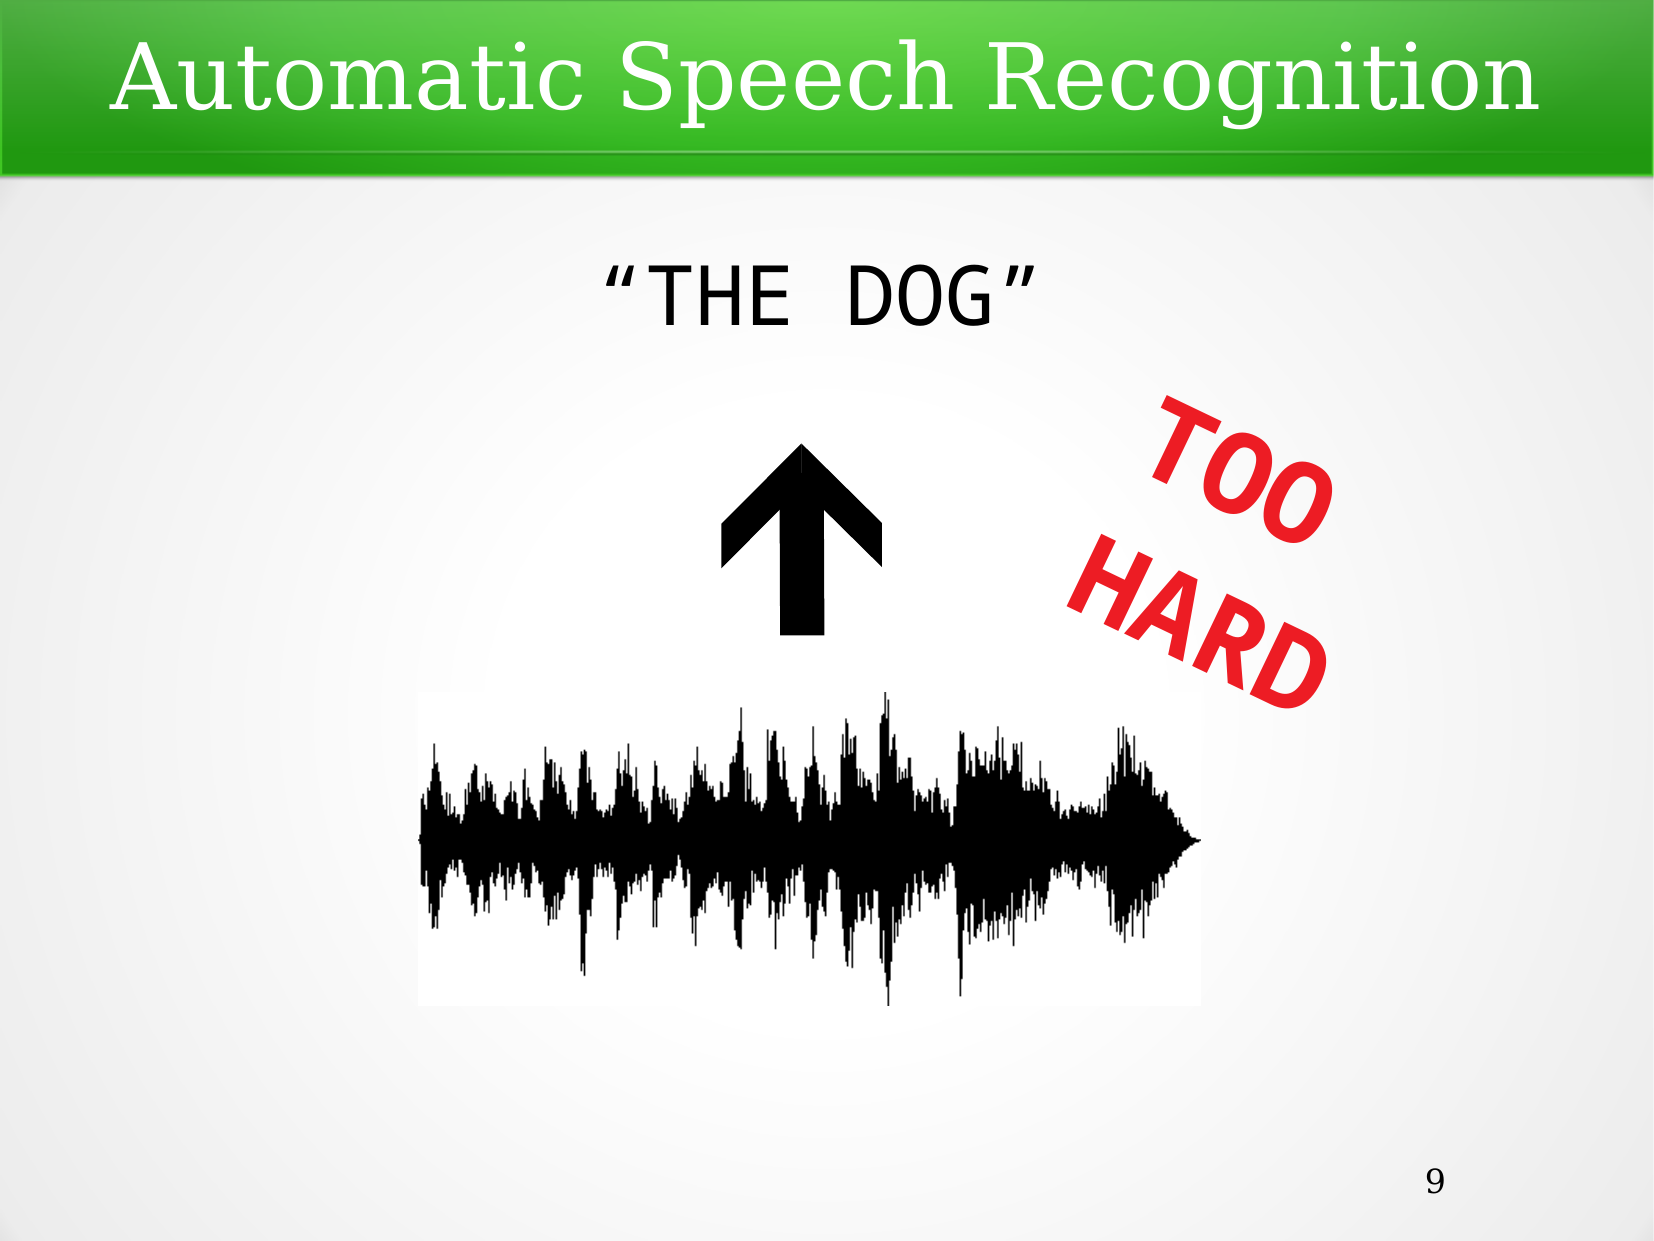

# Automatic Speech Recognition
“THE DOG”
TOO HARD